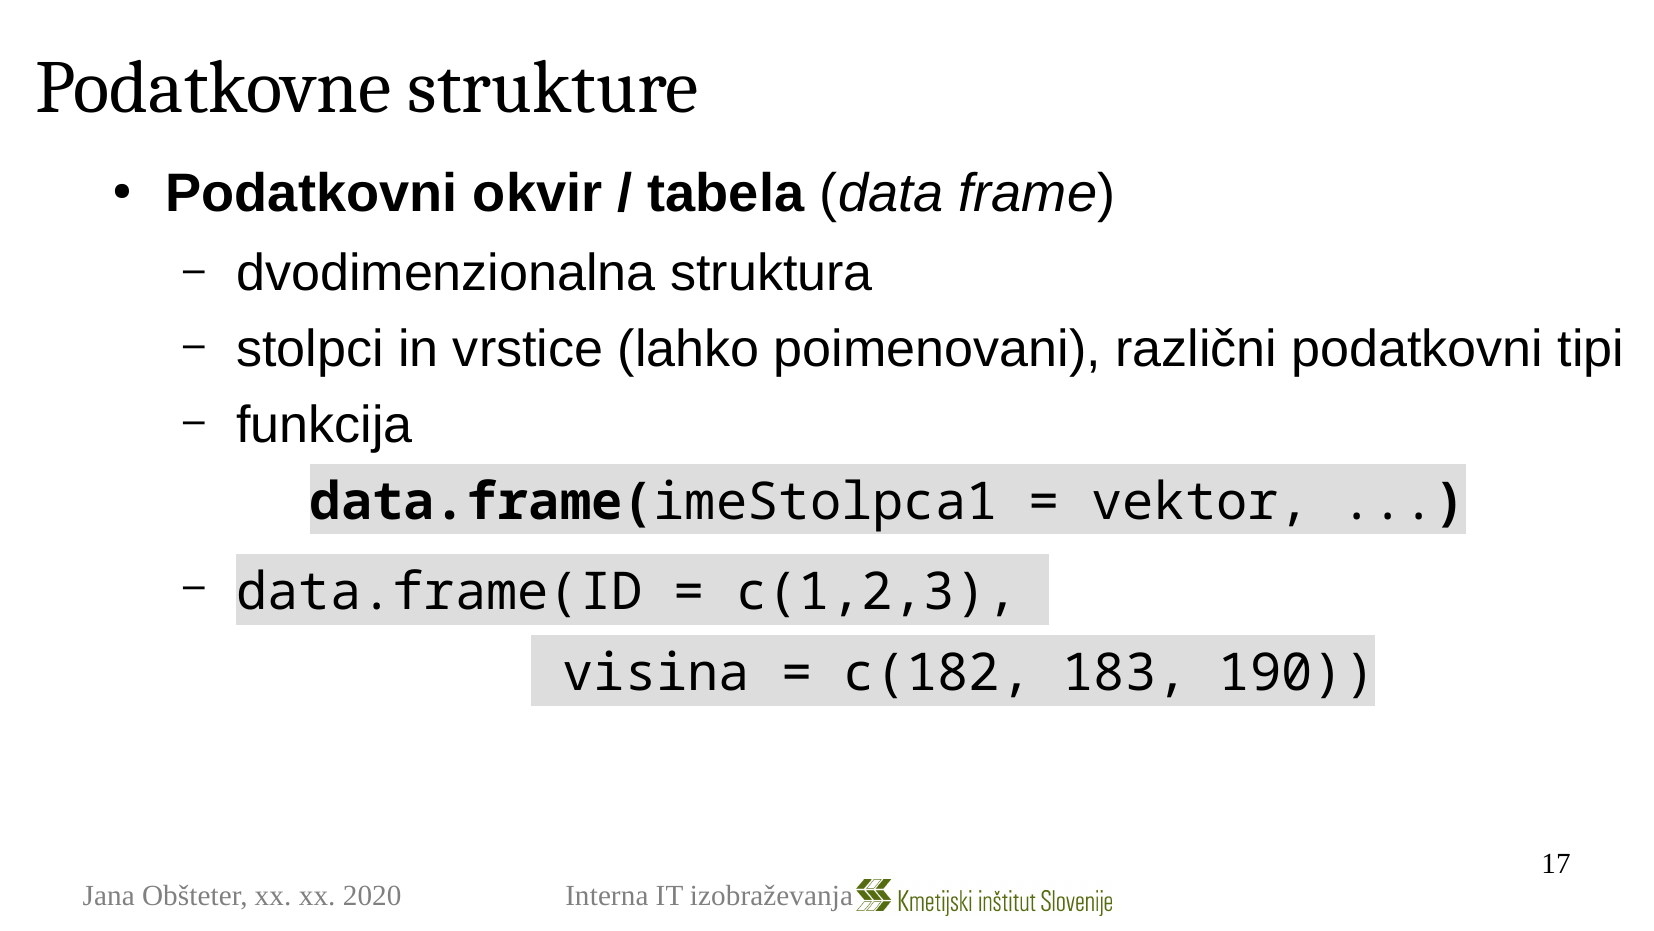

# Podatkovne strukture
Podatkovni okvir / tabela (data frame)
dvodimenzionalna struktura
stolpci in vrstice (lahko poimenovani), različni podatkovni tipi
funkcija
	data.frame(imeStolpca1 = vektor, ...)
data.frame(ID = c(1,2,3),
				 visina = c(182, 183, 190))
17